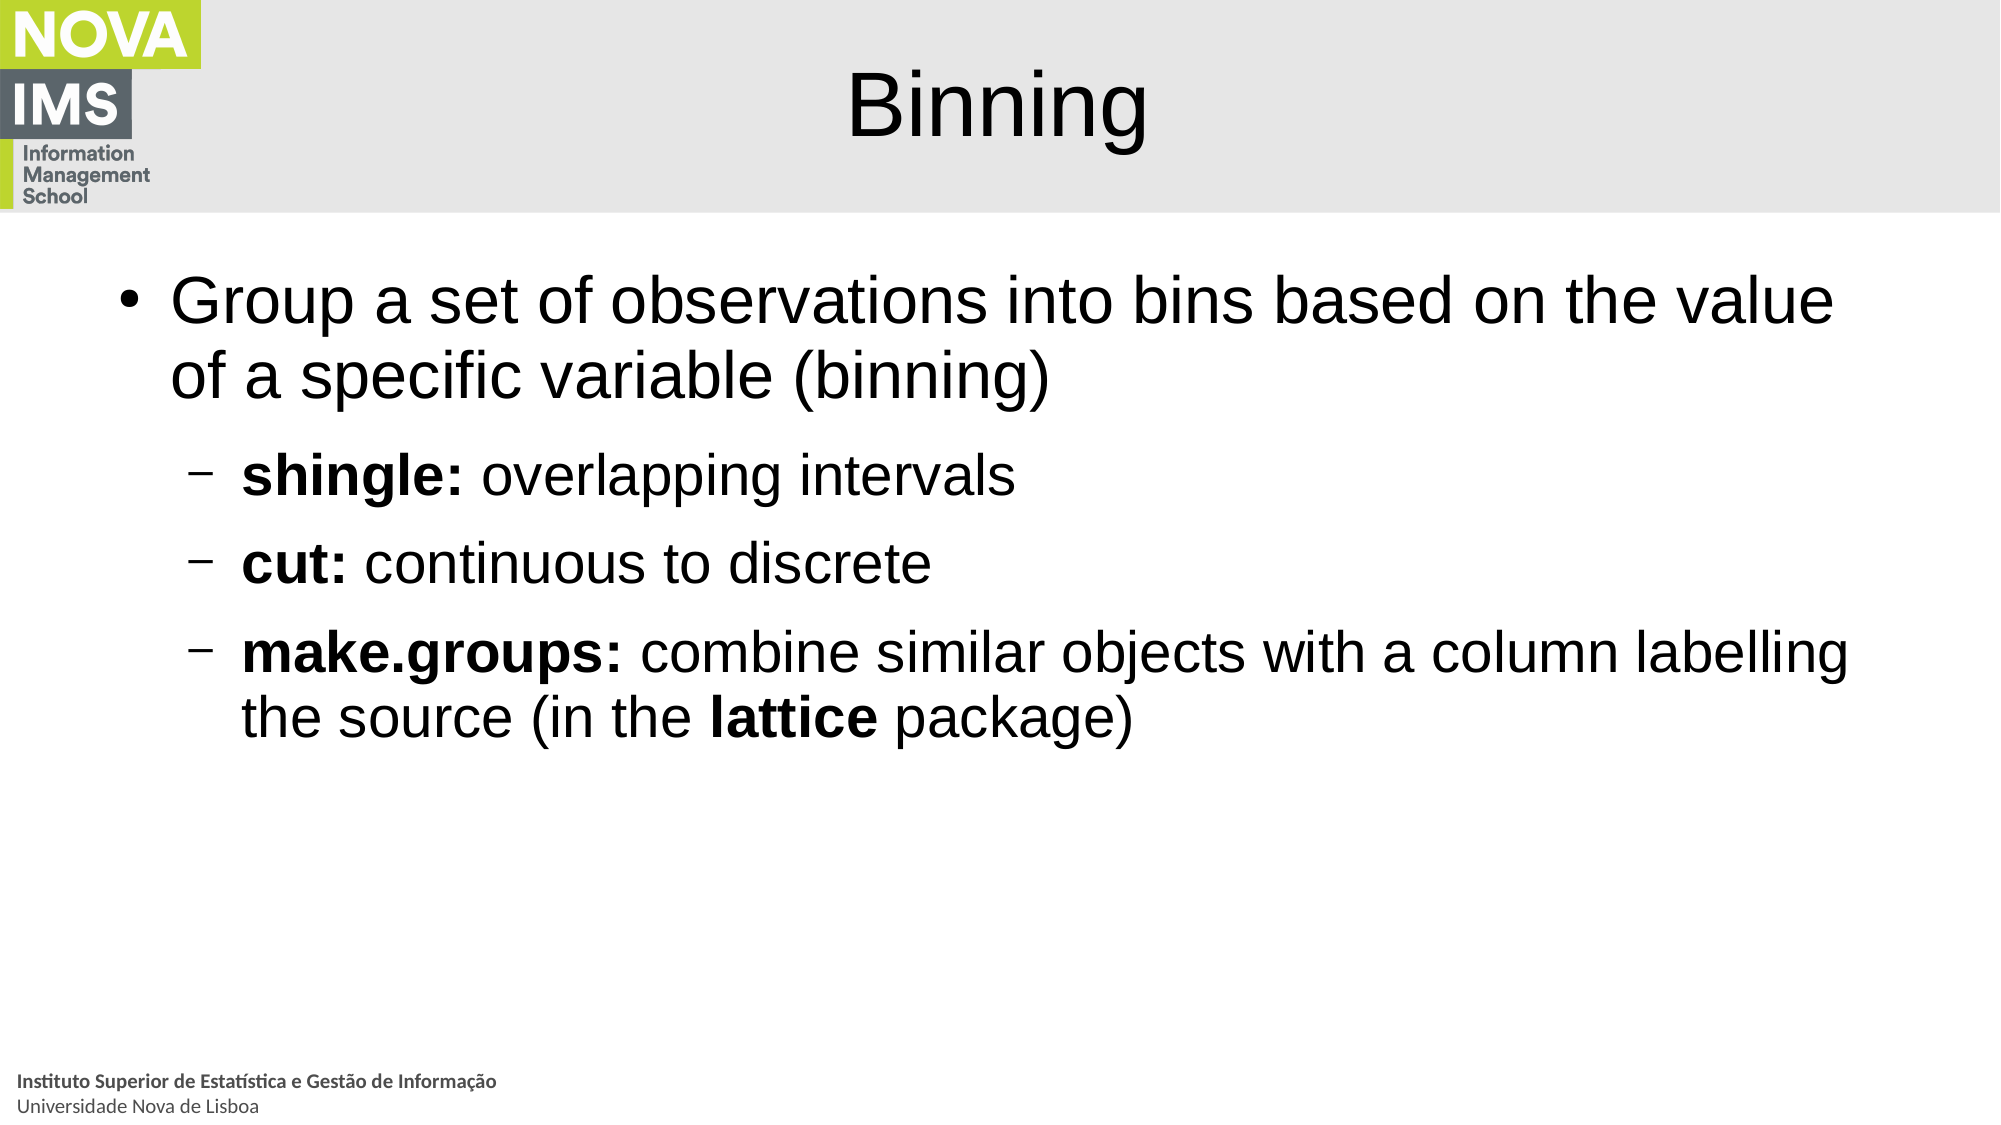

# Binning
Group a set of observations into bins based on the value of a specific variable (binning)
shingle: overlapping intervals
cut: continuous to discrete
make.groups: combine similar objects with a column labelling the source (in the lattice package)